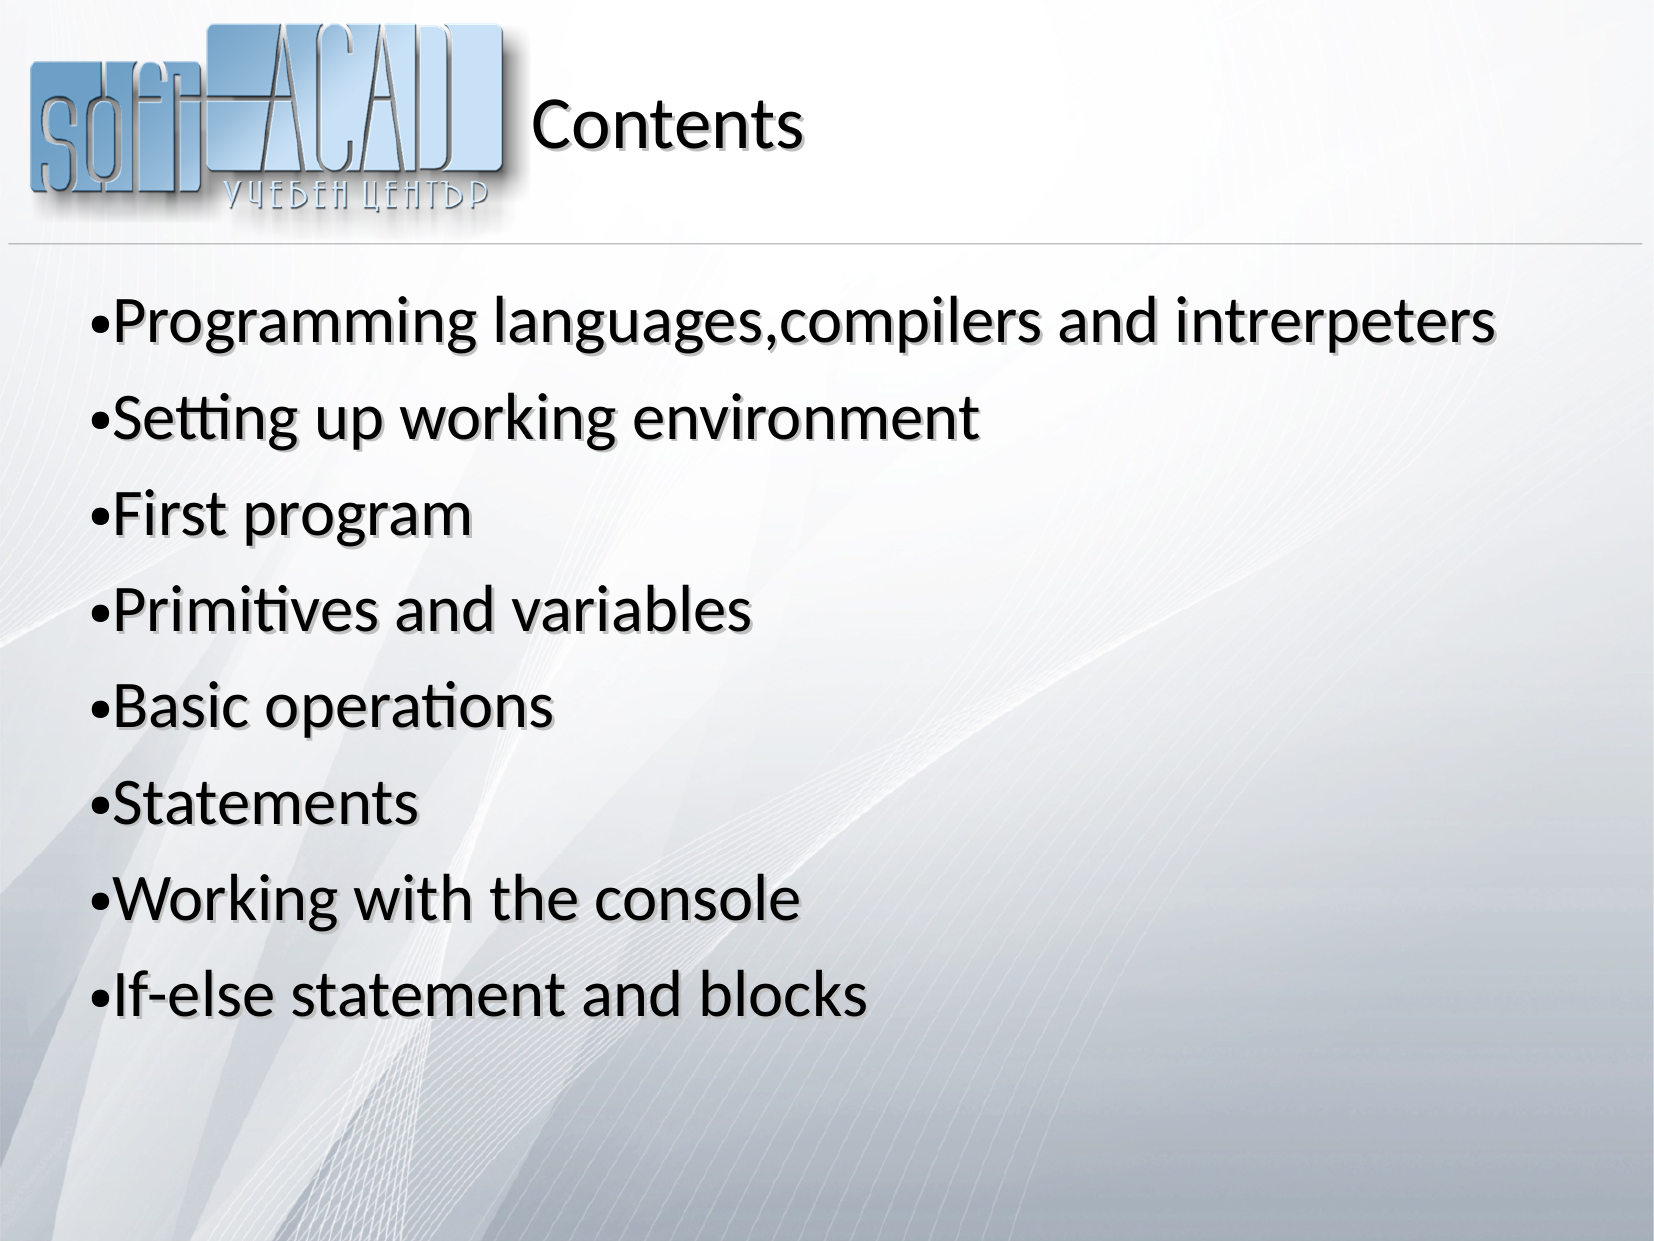

# Contents
Programming languages,compilers and intrerpeters
Setting up working environment
First program
Primitives and variables
Basic operations
Statements
Working with the console
If-else statement and blocks